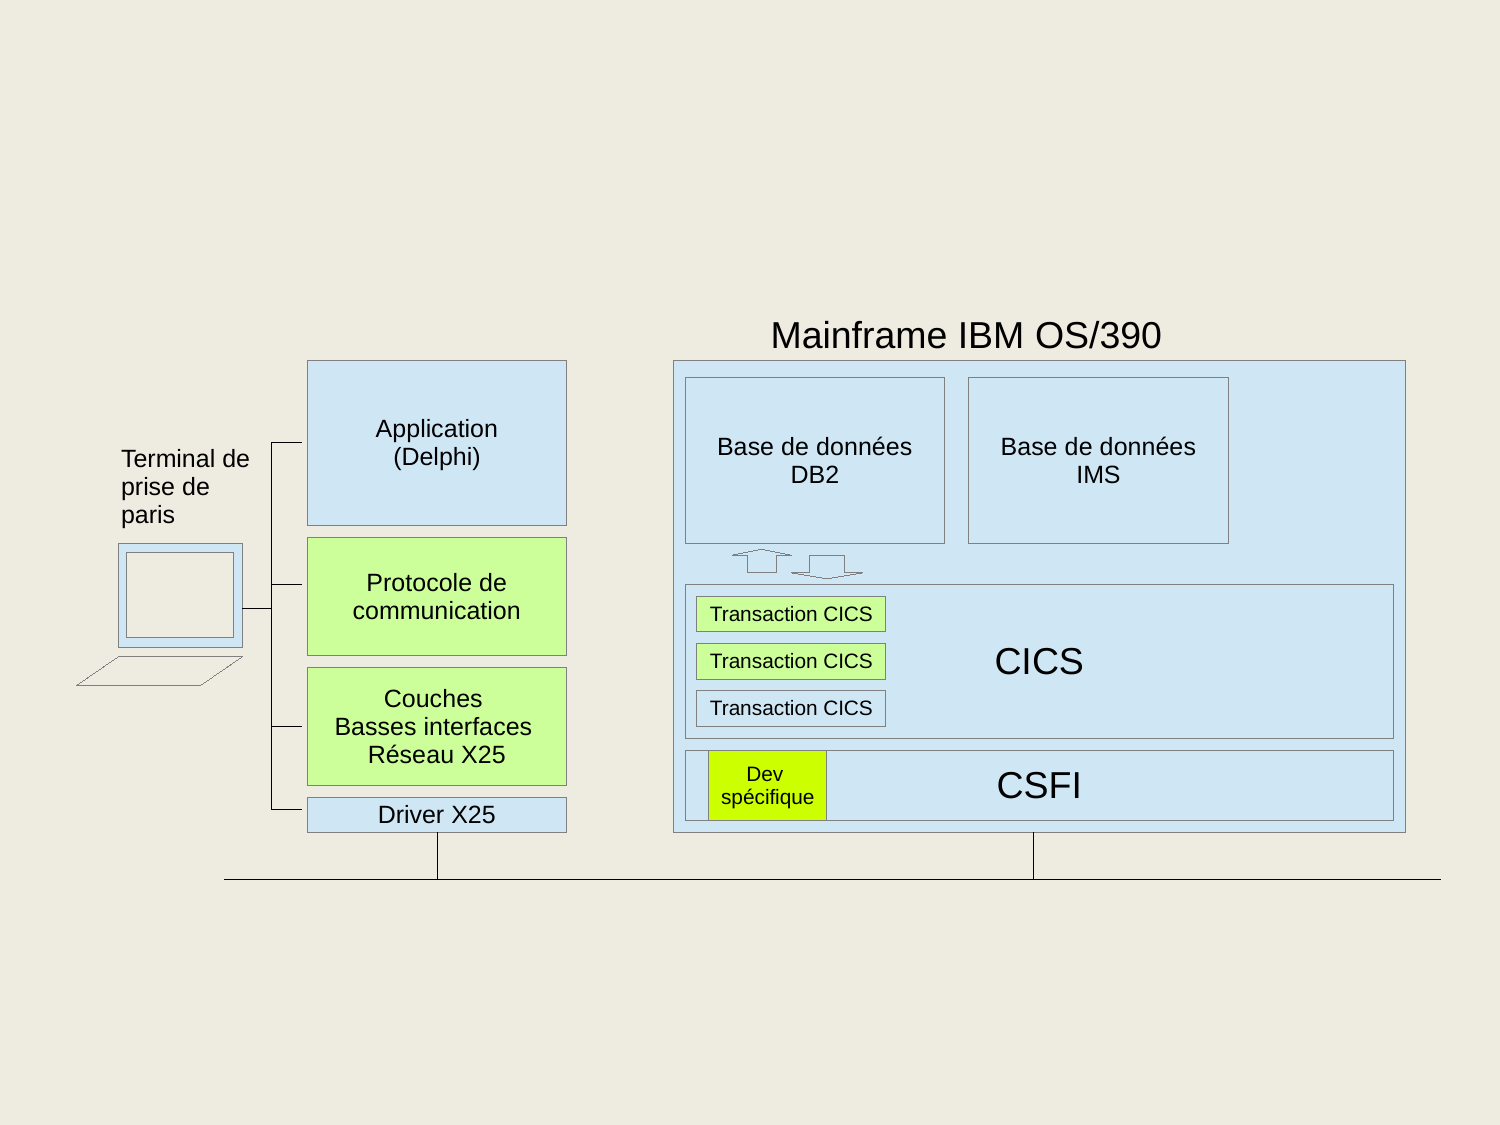

#
Mainframe IBM OS/390
Application
(Delphi)
Base de données
DB2
Base de données
IMS
Terminal de prise de paris
Protocole de
communication
CICS
Transaction CICS
Transaction CICS
Couches
Basses interfaces
Réseau X25
Transaction CICS
CSFI
Dev
spécifique
Driver X25